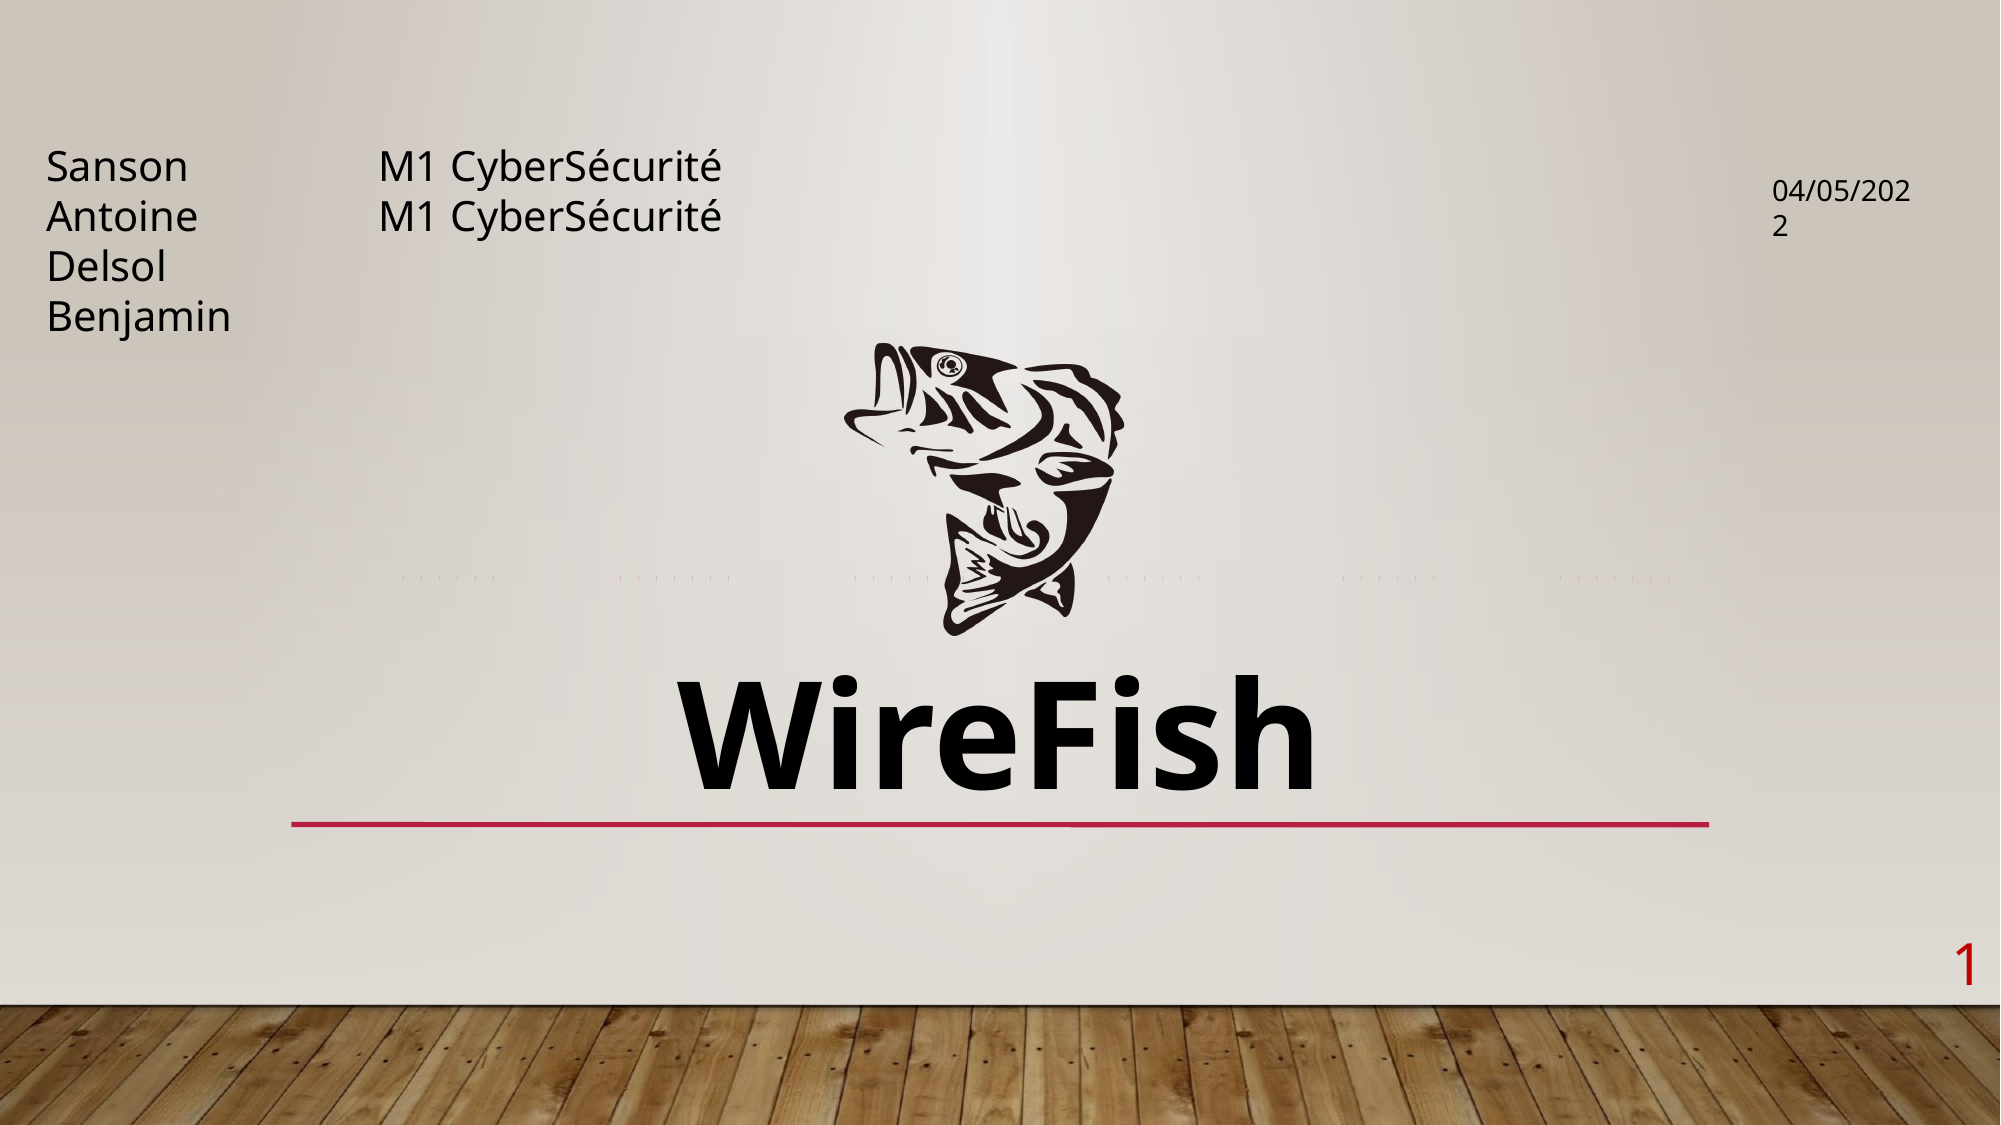

Sanson Antoine
Delsol Benjamin
M1 CyberSécurité
M1 CyberSécurité
04/05/2022
# WireFish